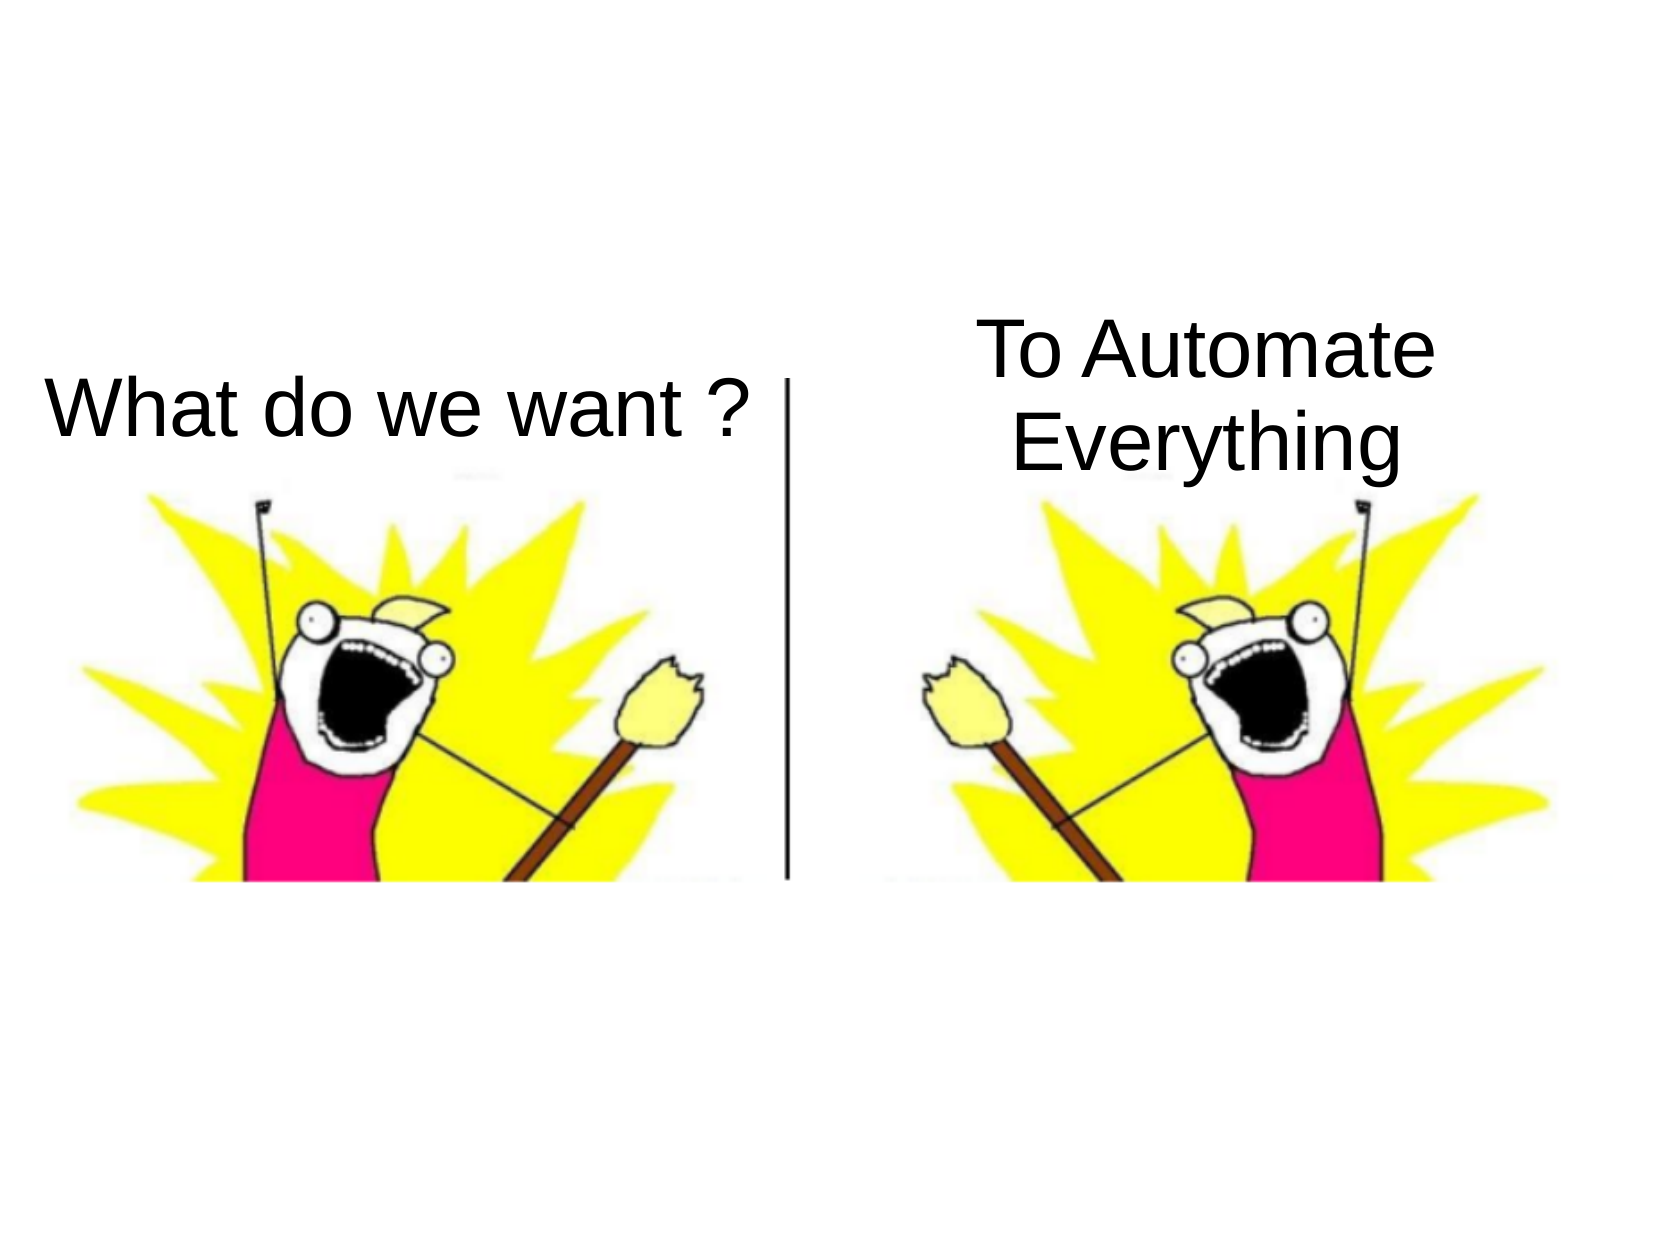

To Automate
Everything
What do we want ?